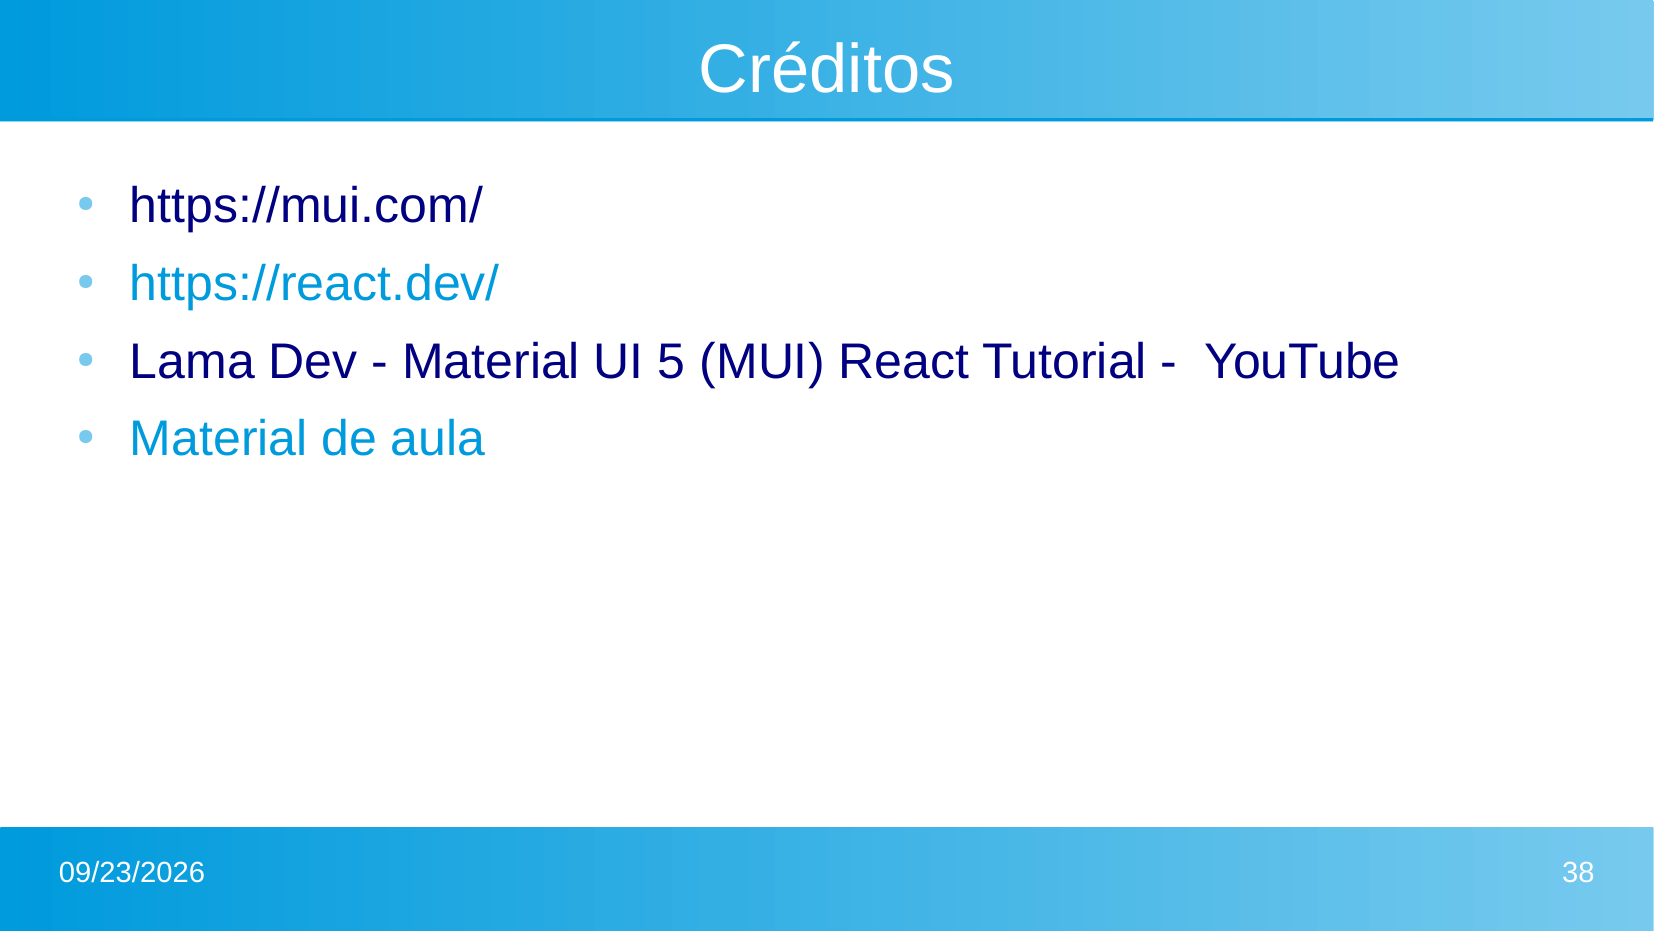

# Créditos
https://mui.com/
https://react.dev/
Lama Dev - Material UI 5 (MUI) React Tutorial - YouTube
Material de aula
38